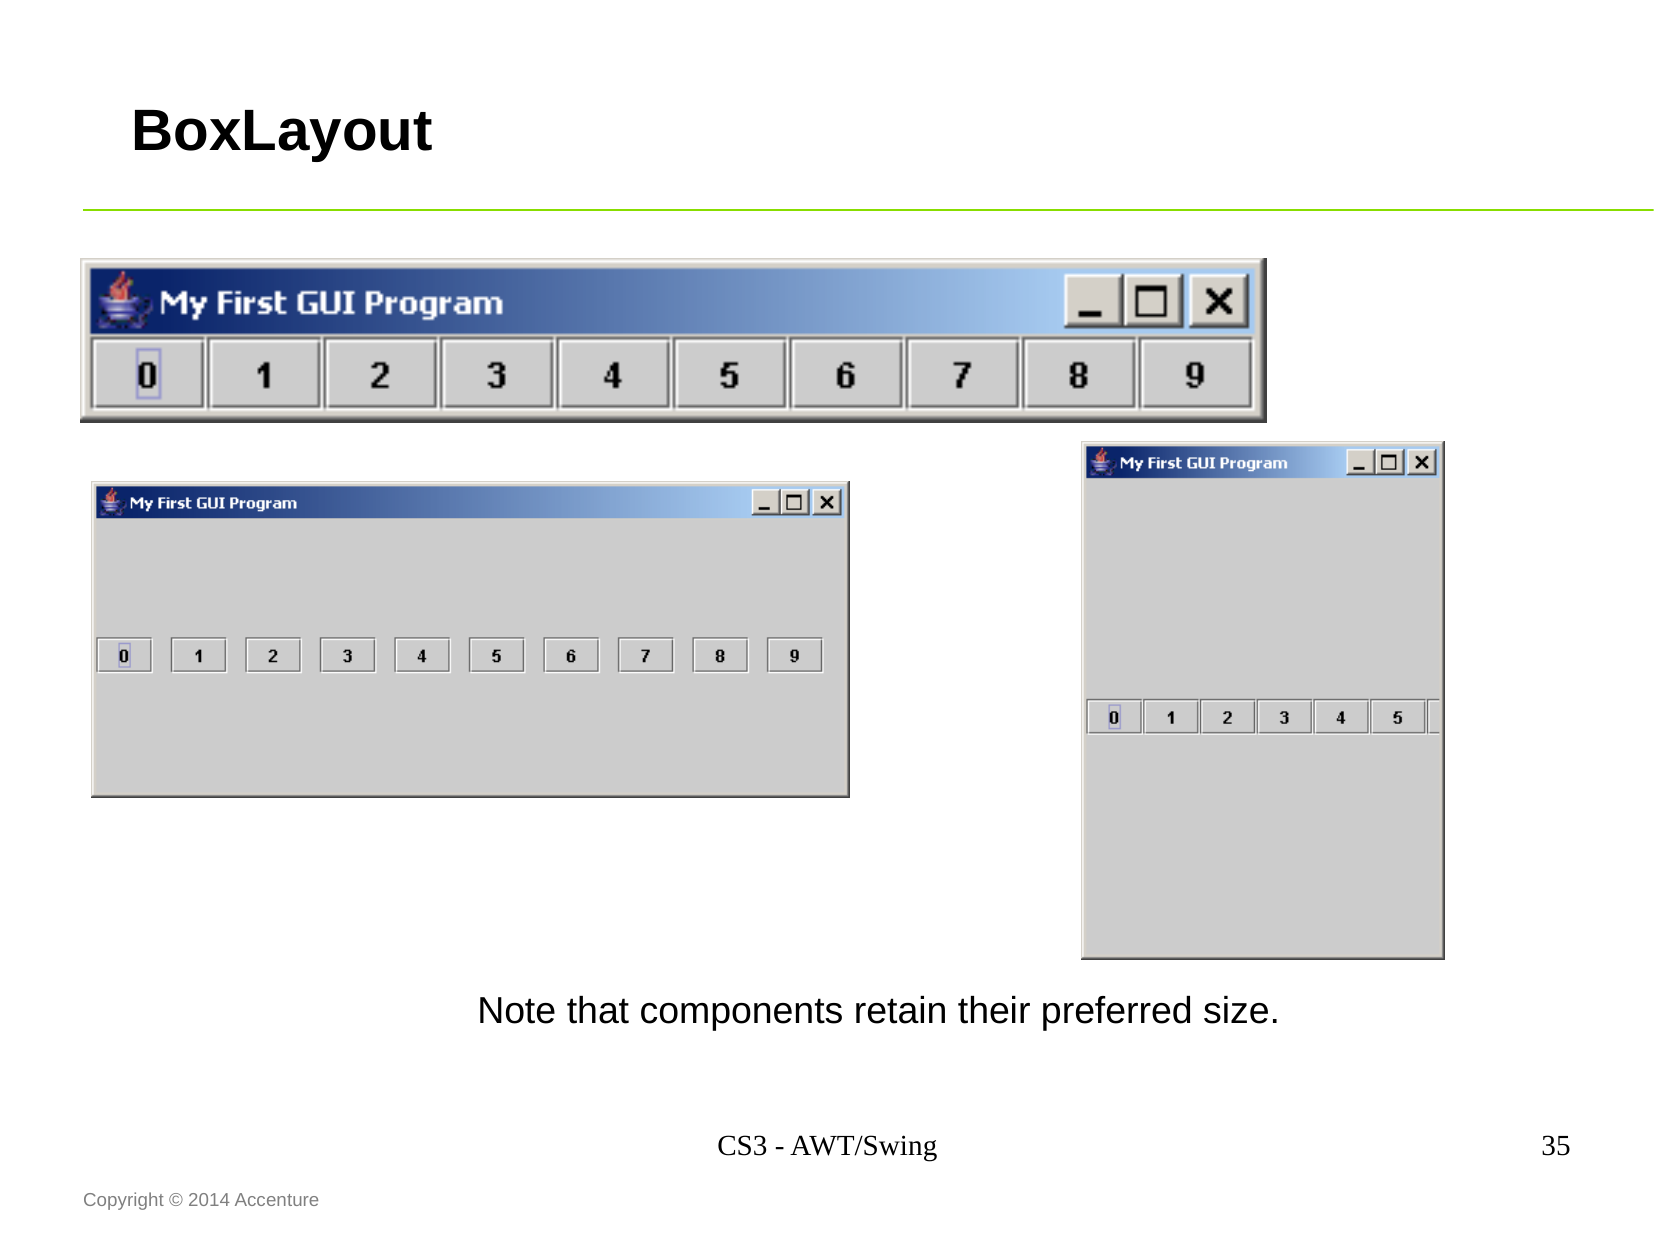

# BoxLayout
Note that components retain their preferred size.
CS3 - AWT/Swing
35